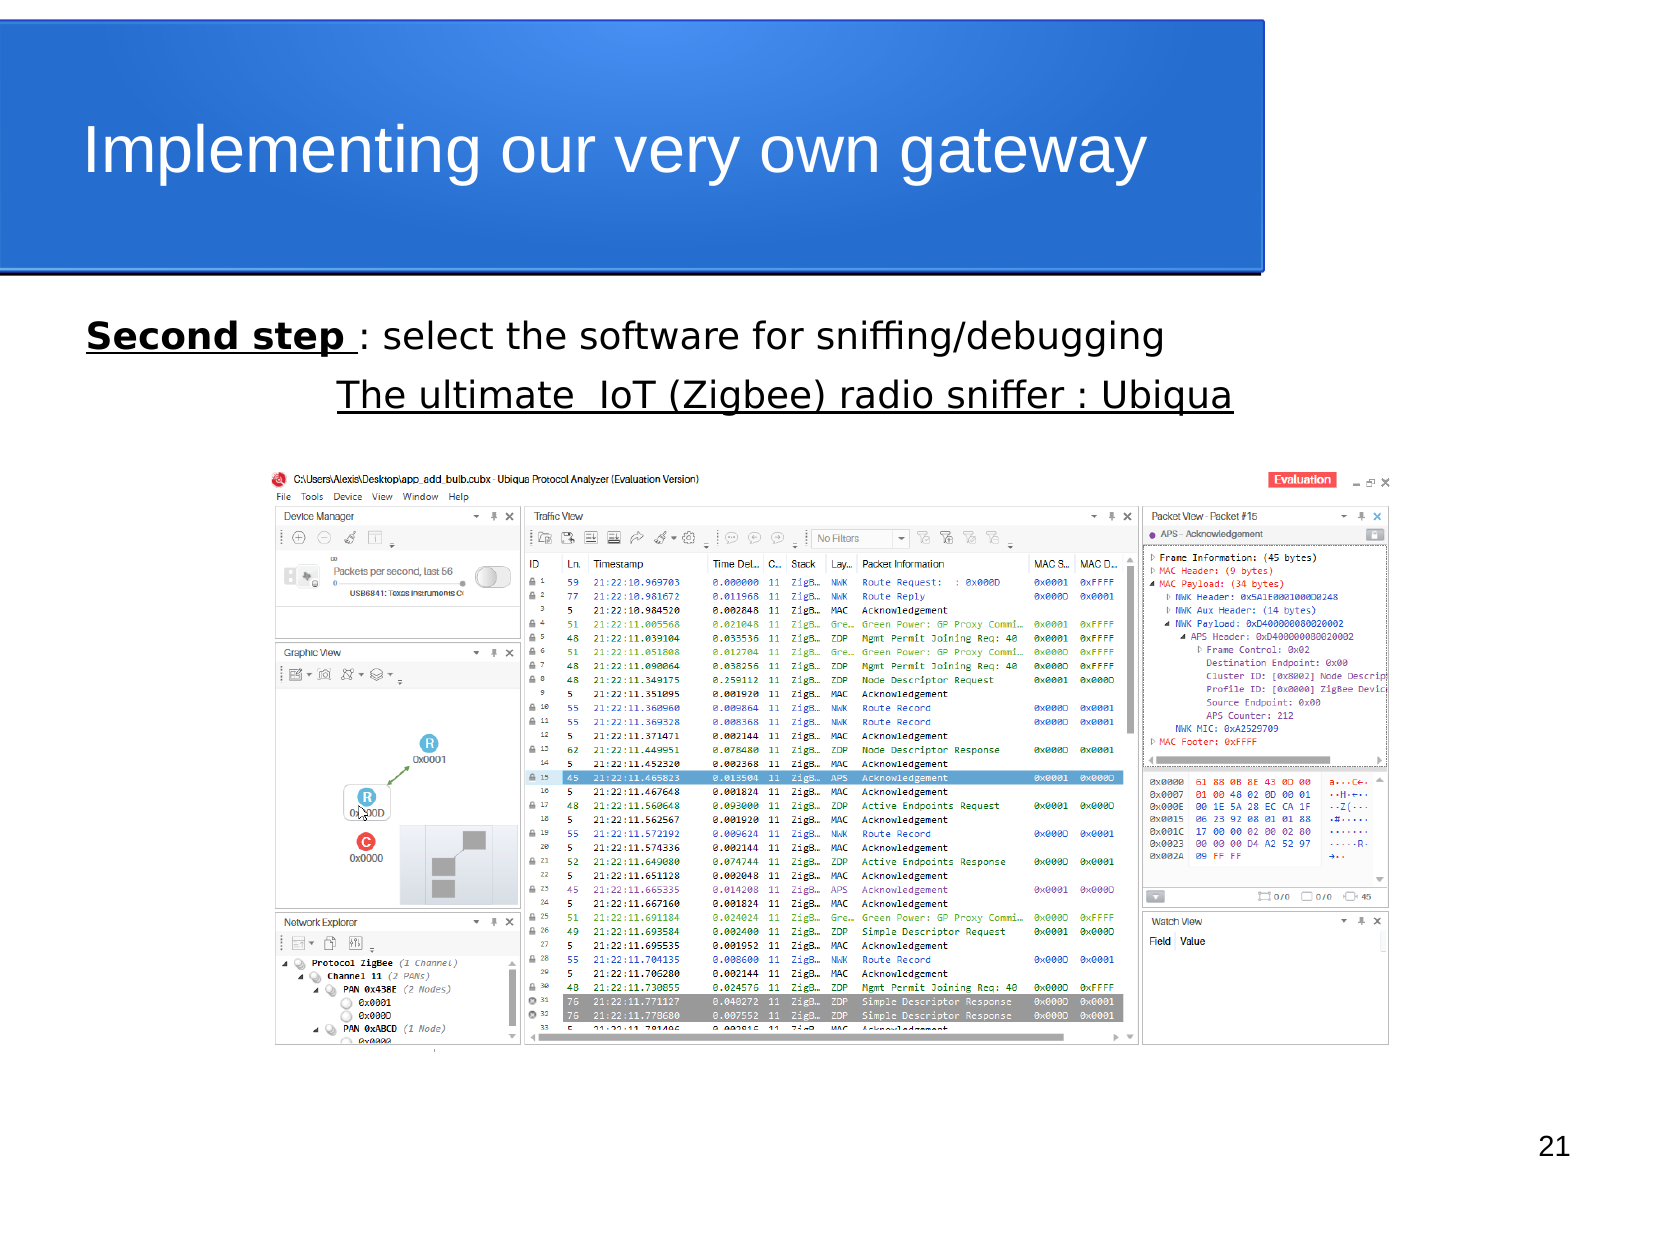

# Implementing our very own gateway
Second step : select the software for sniffing/debugging
The ultimate IoT (Zigbee) radio sniffer : Ubiqua
21